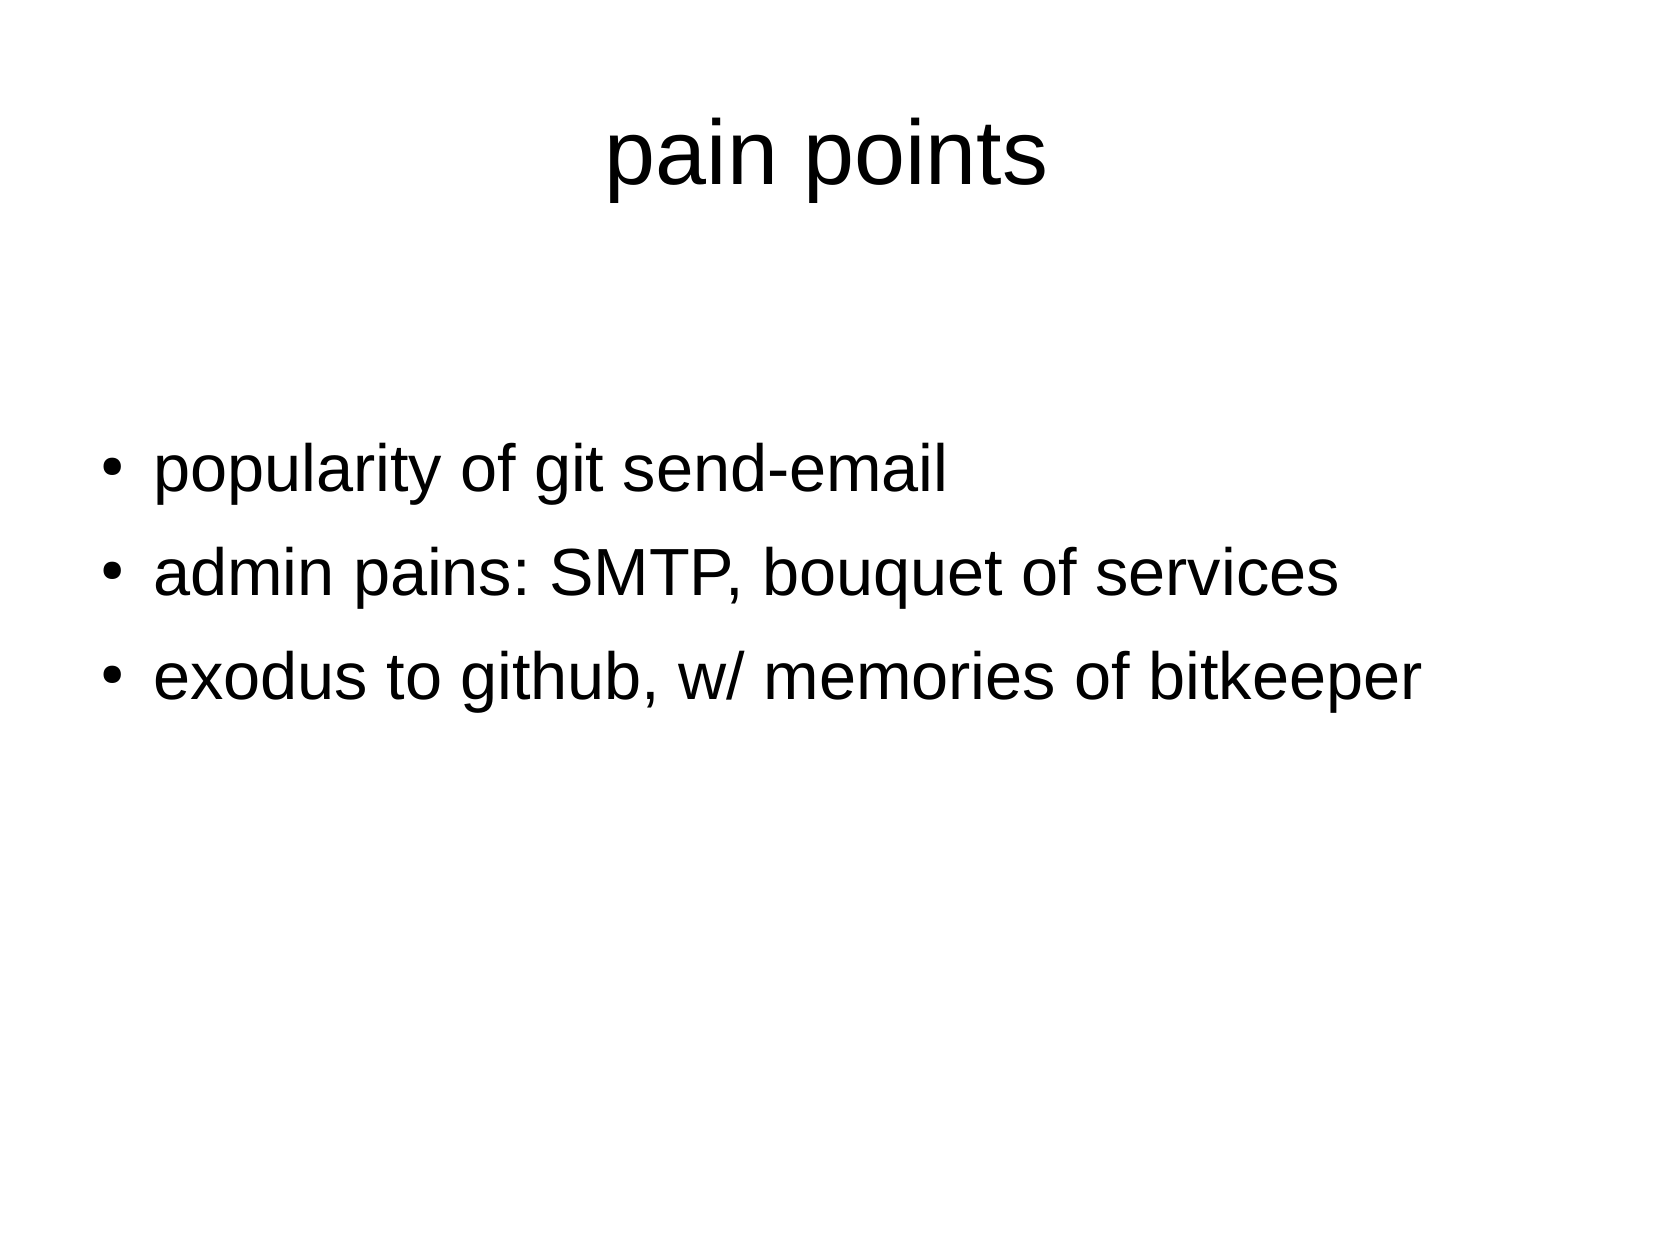

# pain points
popularity of git send-email
admin pains: SMTP, bouquet of services
exodus to github, w/ memories of bitkeeper